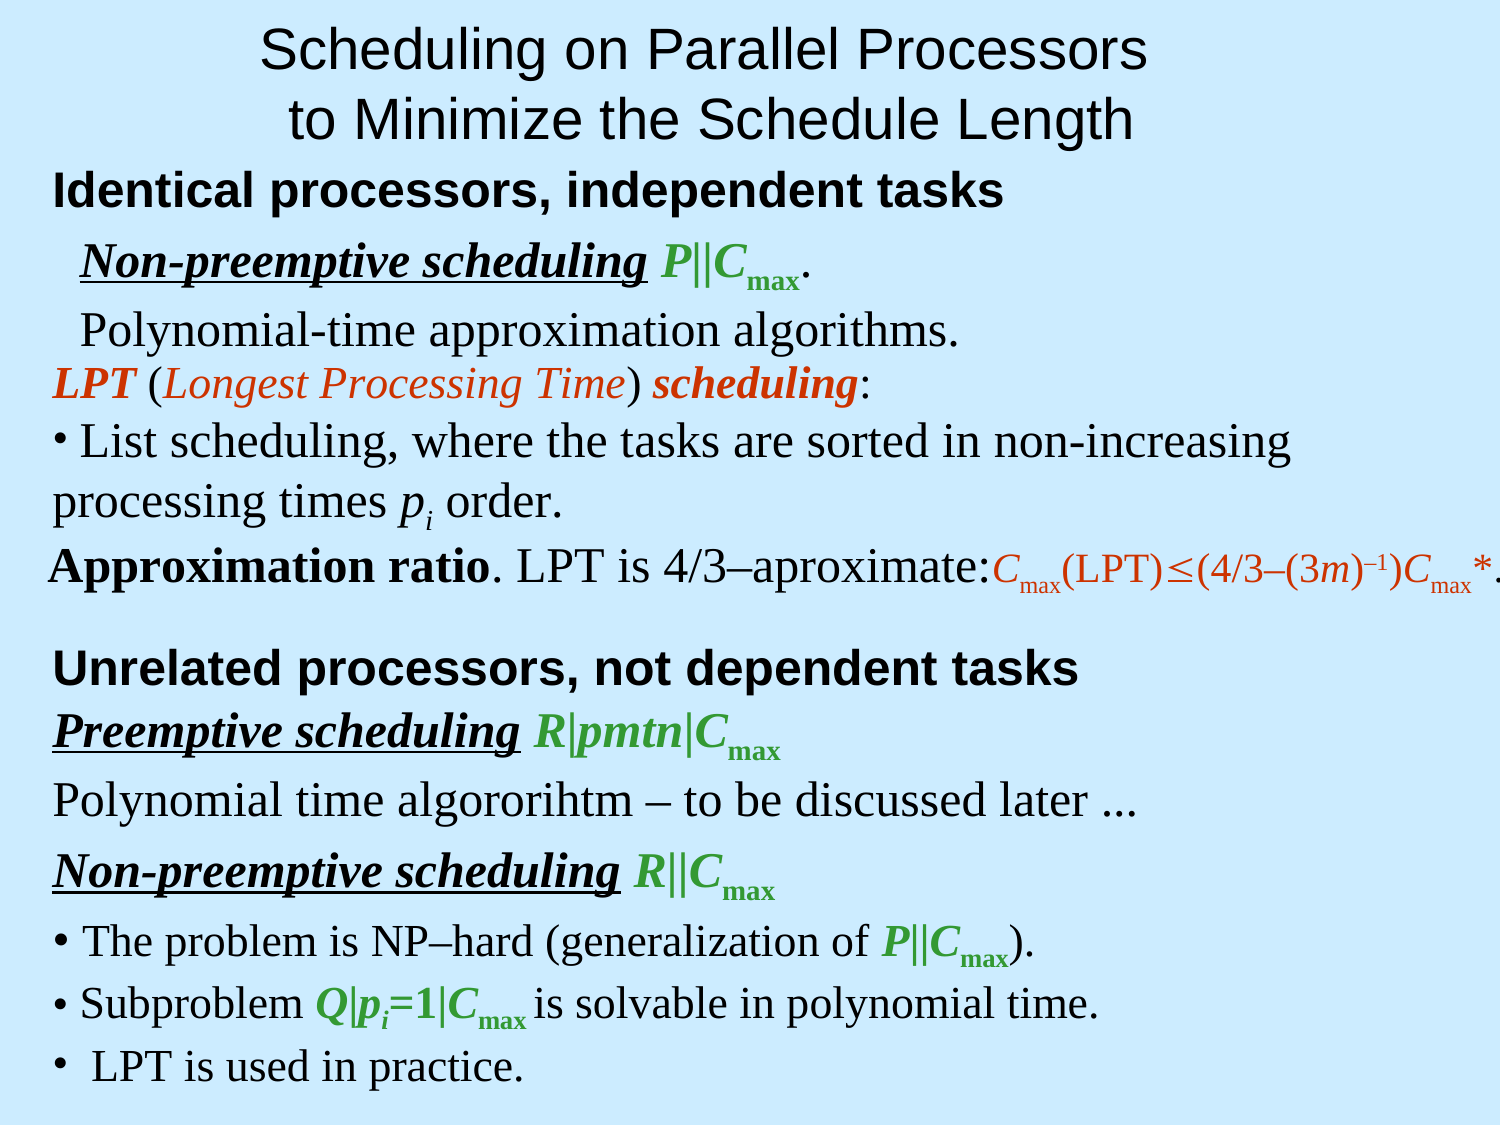

# Scheduling on Parallel Processors to Minimize the Schedule Length
Identical processors, independent tasks
Non-preemptive scheduling P||Cmax.
Polynomial-time approximation algorithms.
LPT (Longest Processing Time) scheduling:
 List scheduling, where the tasks are sorted in non-increasing processing times pi order.
Approximation ratio. LPT is 4/3–aproximate:Cmax(LPT)(4/3–(3m)–1)Cmax*.
Unrelated processors, not dependent tasks
Preemptive scheduling R|pmtn|Cmax
Polynomial time algororihtm – to be discussed later ...
Non-preemptive scheduling R||Cmax
 The problem is NP–hard (generalization of P||Cmax).
 Subproblem Q|pi=1|Cmax is solvable in polynomial time.
 LPT is used in practice.